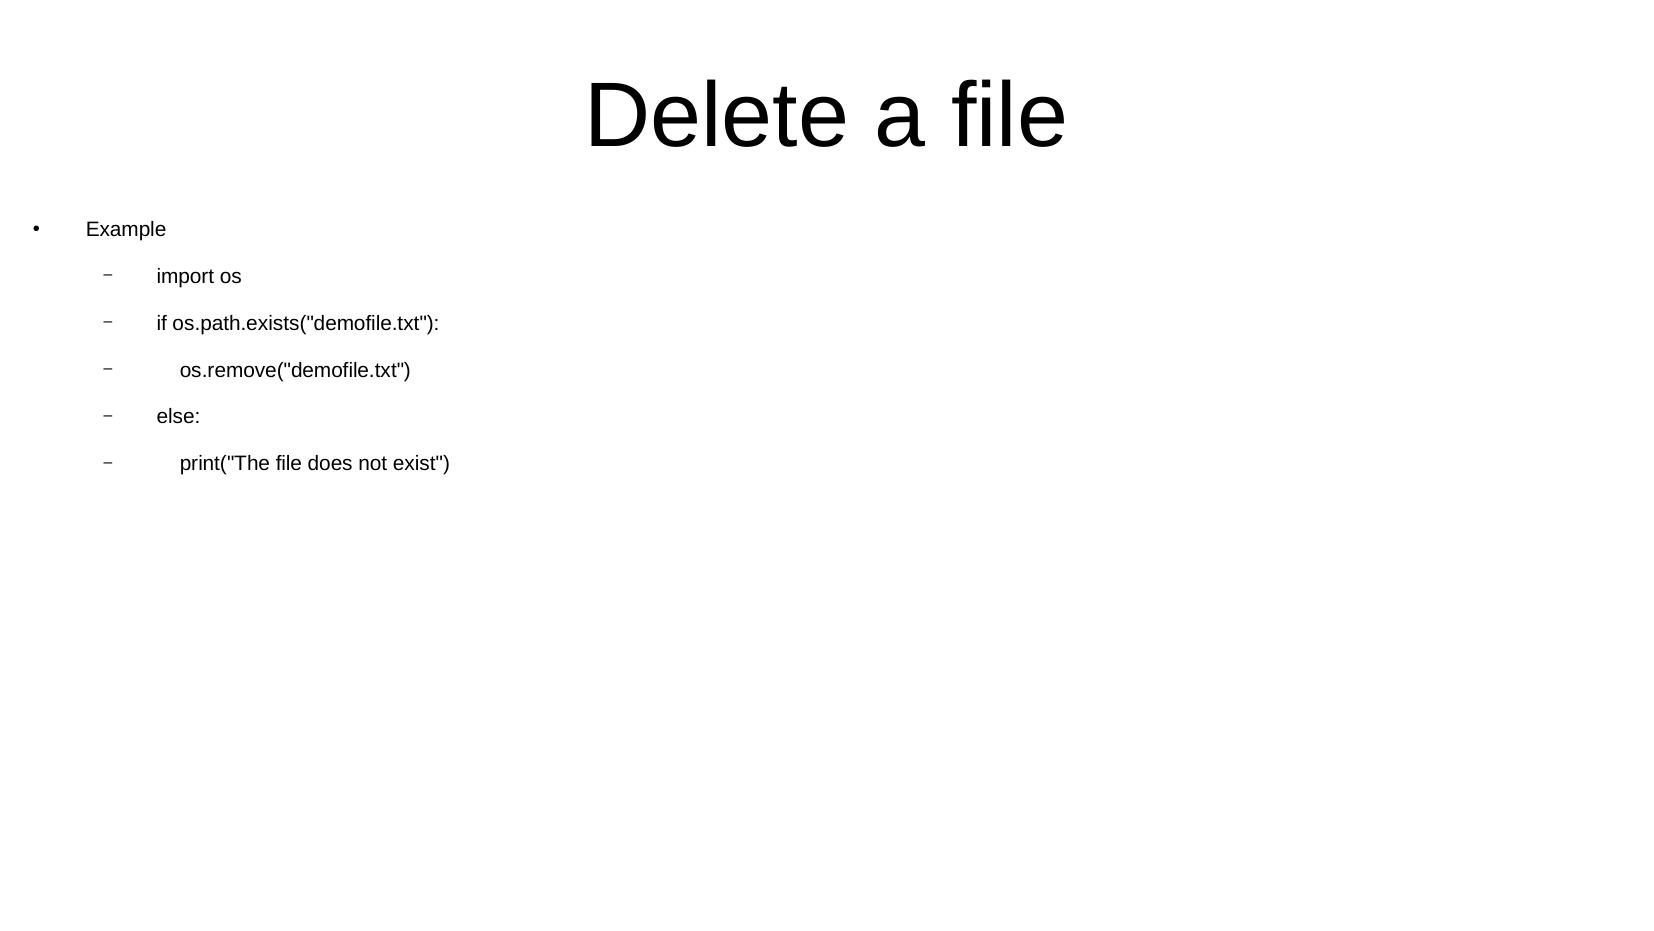

# Delete a file
Example
import os
if os.path.exists("demofile.txt"):
 os.remove("demofile.txt")
else:
 print("The file does not exist")